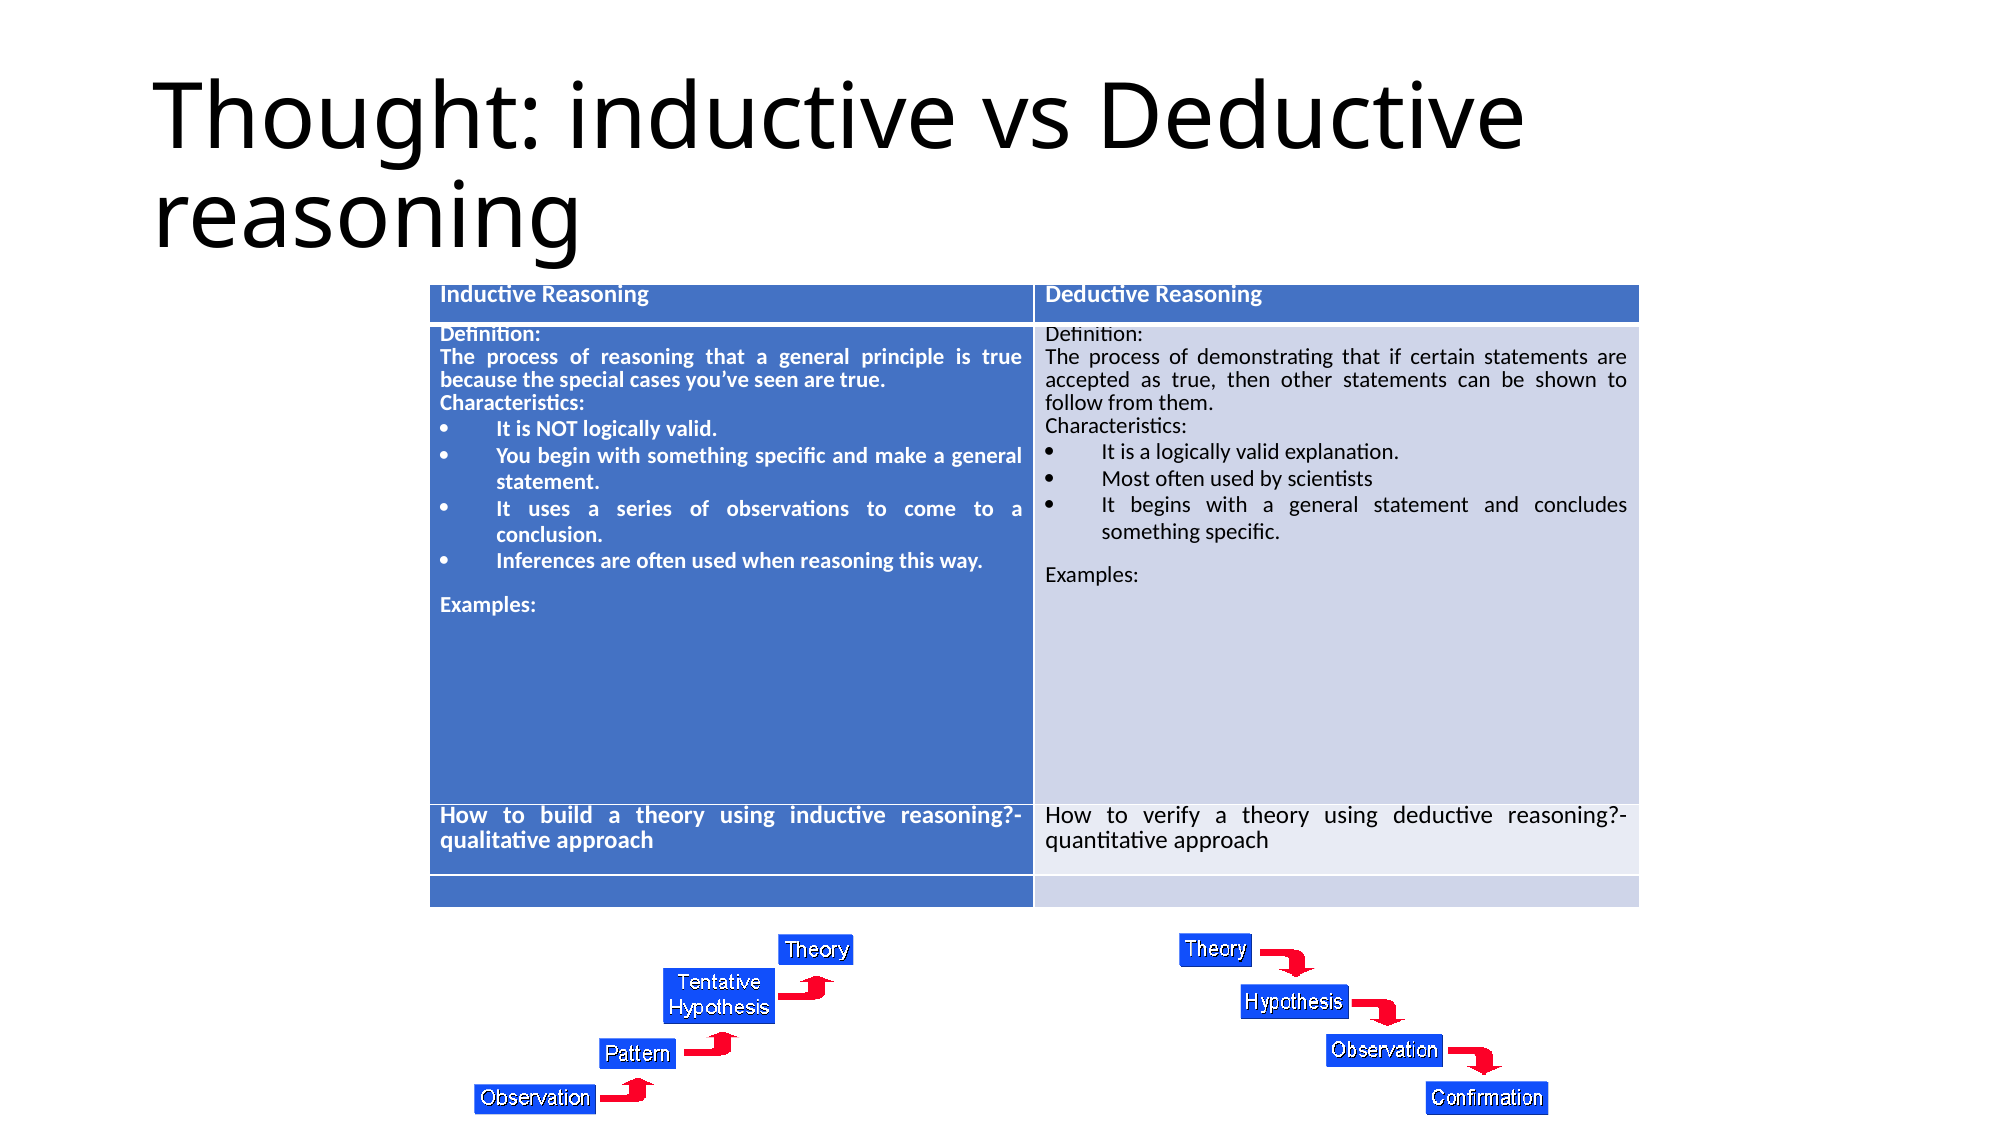

# Thought: inductive vs Deductive reasoning
| Inductive Reasoning | Deductive Reasoning |
| --- | --- |
| Definition: The process of reasoning that a general principle is true because the special cases you’ve seen are true. Characteristics: It is NOT logically valid. You begin with something specific and make a general statement. It uses a series of observations to come to a conclusion. Inferences are often used when reasoning this way. Examples: | Definition: The process of demonstrating that if certain statements are accepted as true, then other statements can be shown to follow from them. Characteristics: It is a logically valid explanation. Most often used by scientists It begins with a general statement and concludes something specific. Examples: |
| How to build a theory using inductive reasoning?-qualitative approach | How to verify a theory using deductive reasoning?-quantitative approach |
| | |